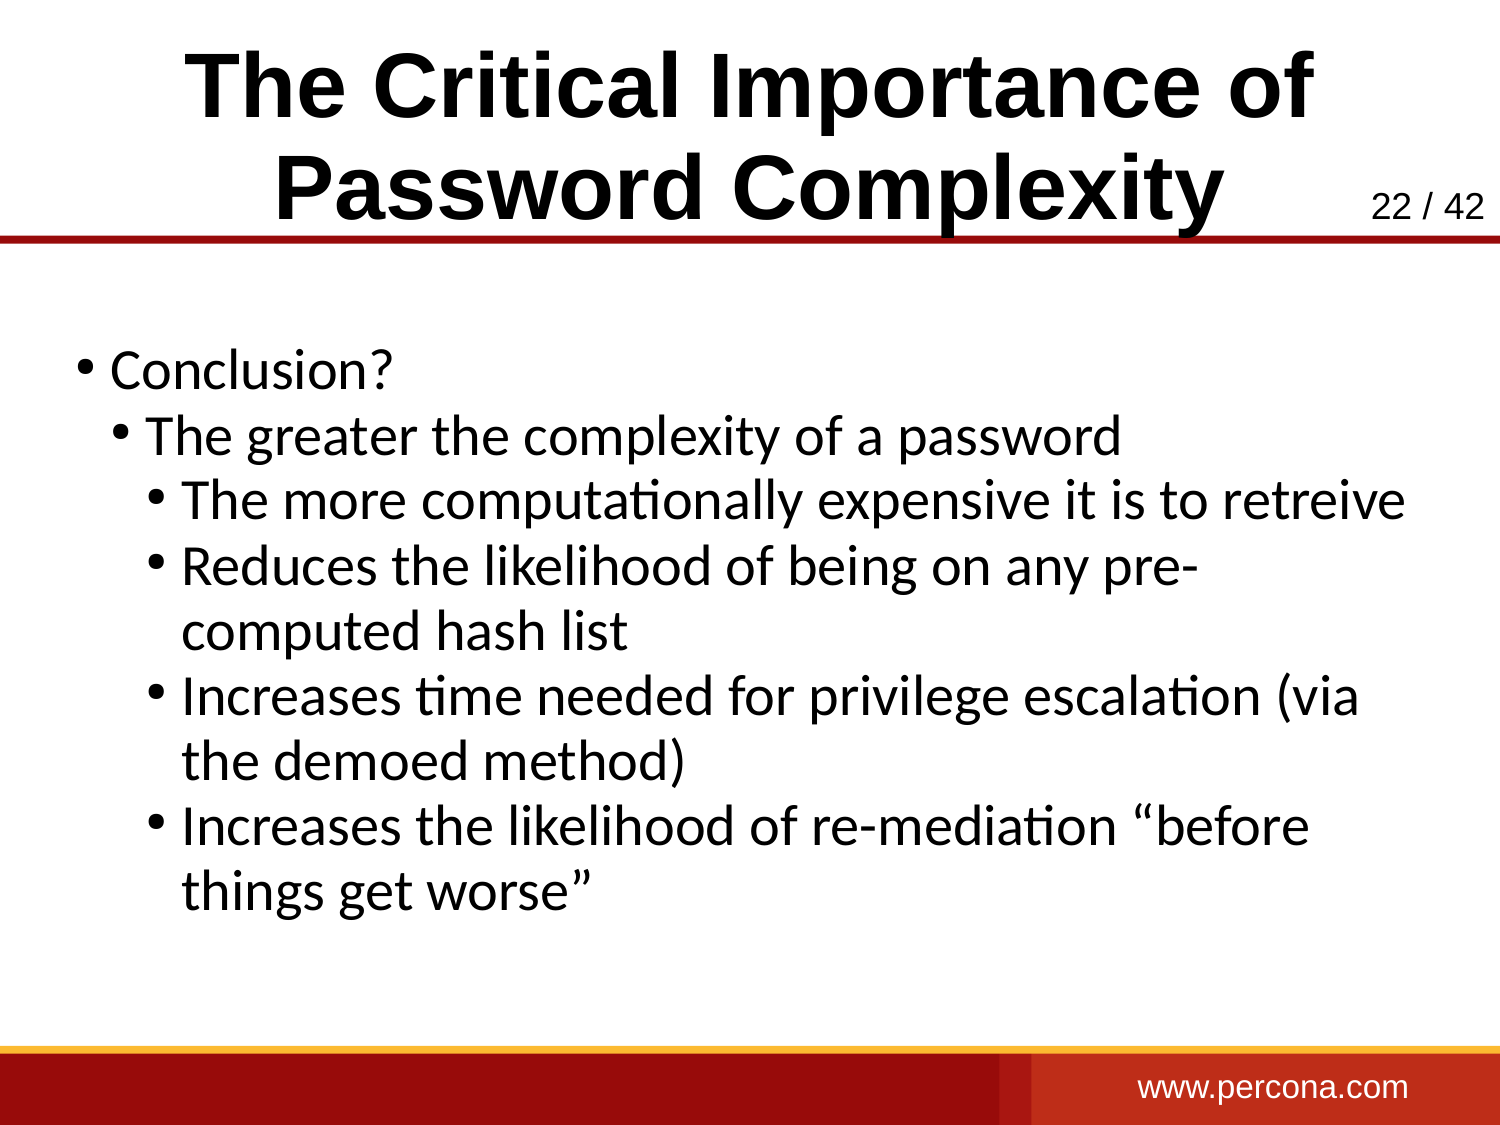

The Critical Importance of Password Complexity
Conclusion?
The greater the complexity of a password
The more computationally expensive it is to retreive
Reduces the likelihood of being on any pre-computed hash list
Increases time needed for privilege escalation (via the demoed method)
Increases the likelihood of re-mediation “before things get worse”